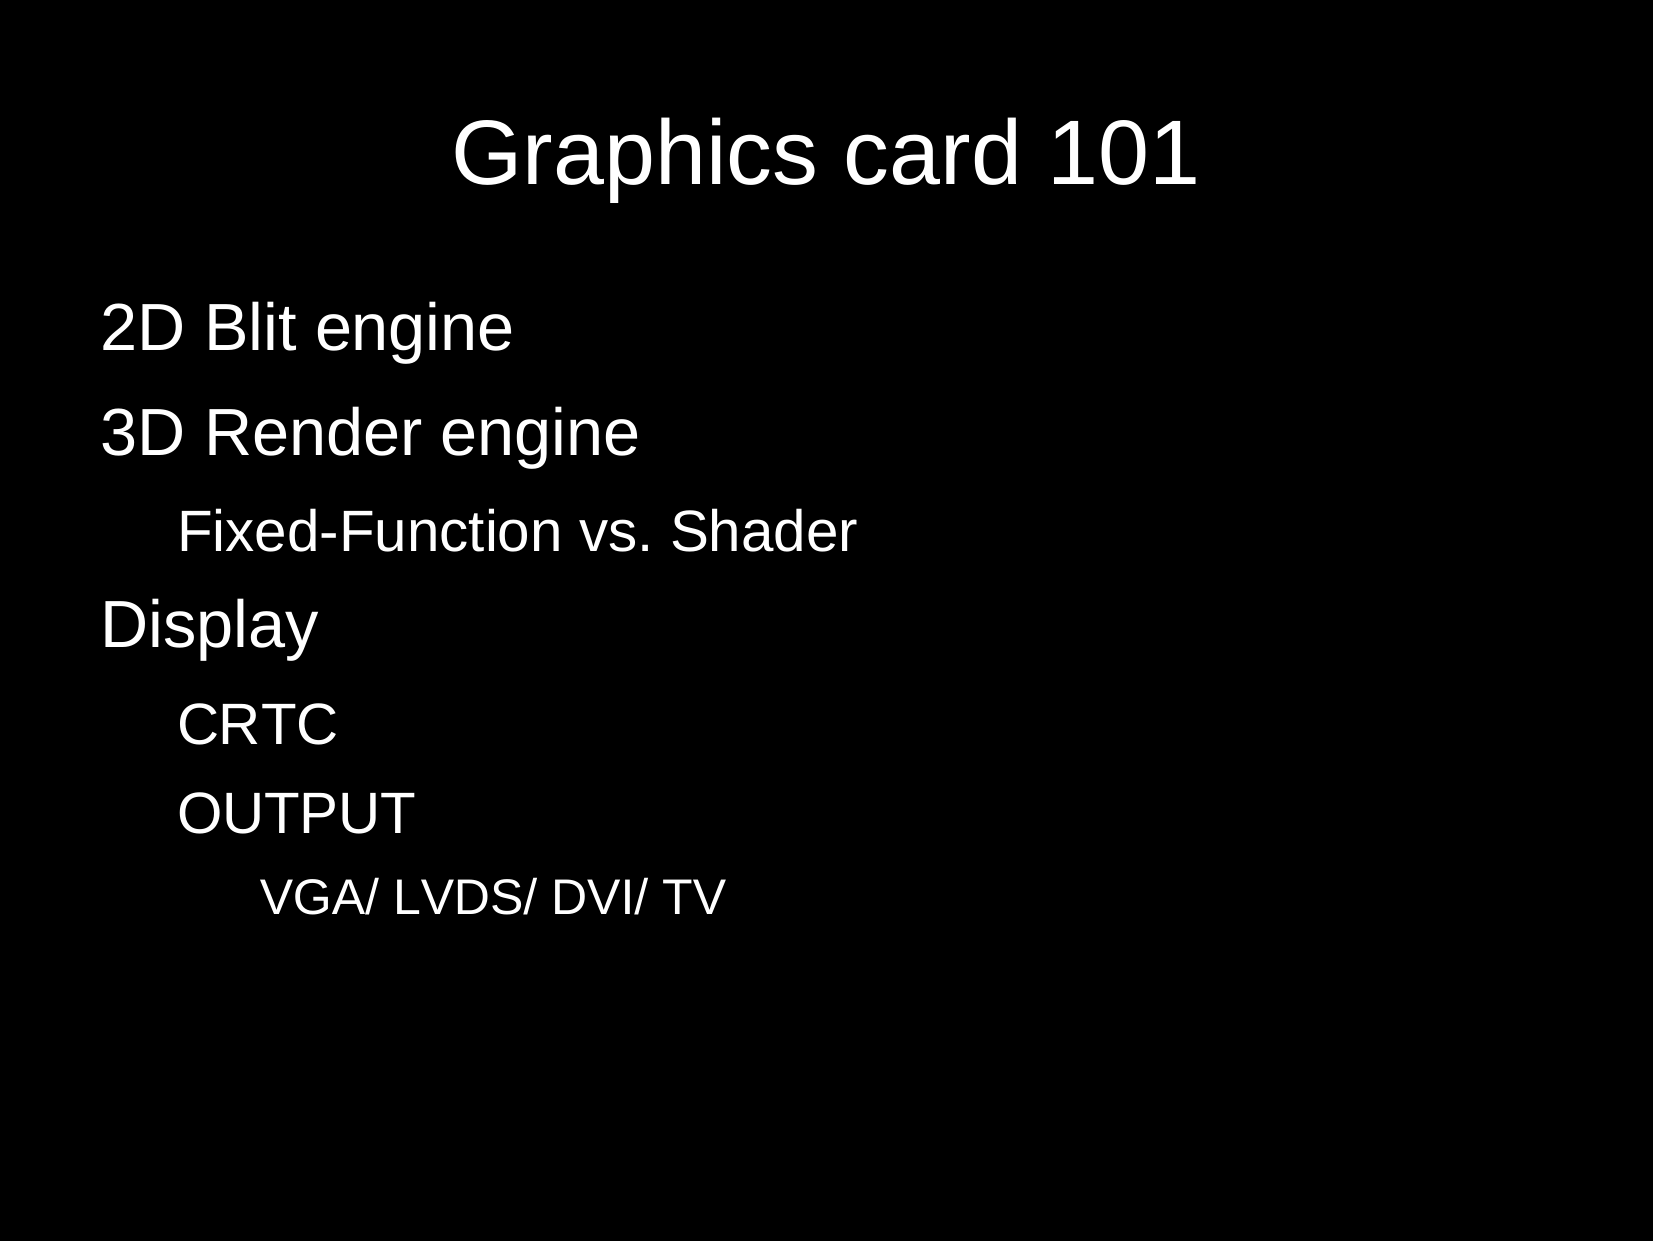

# Graphics card 101
2D Blit engine
3D Render engine
Fixed-Function vs. Shader
Display
CRTC
OUTPUT
VGA/ LVDS/ DVI/ TV